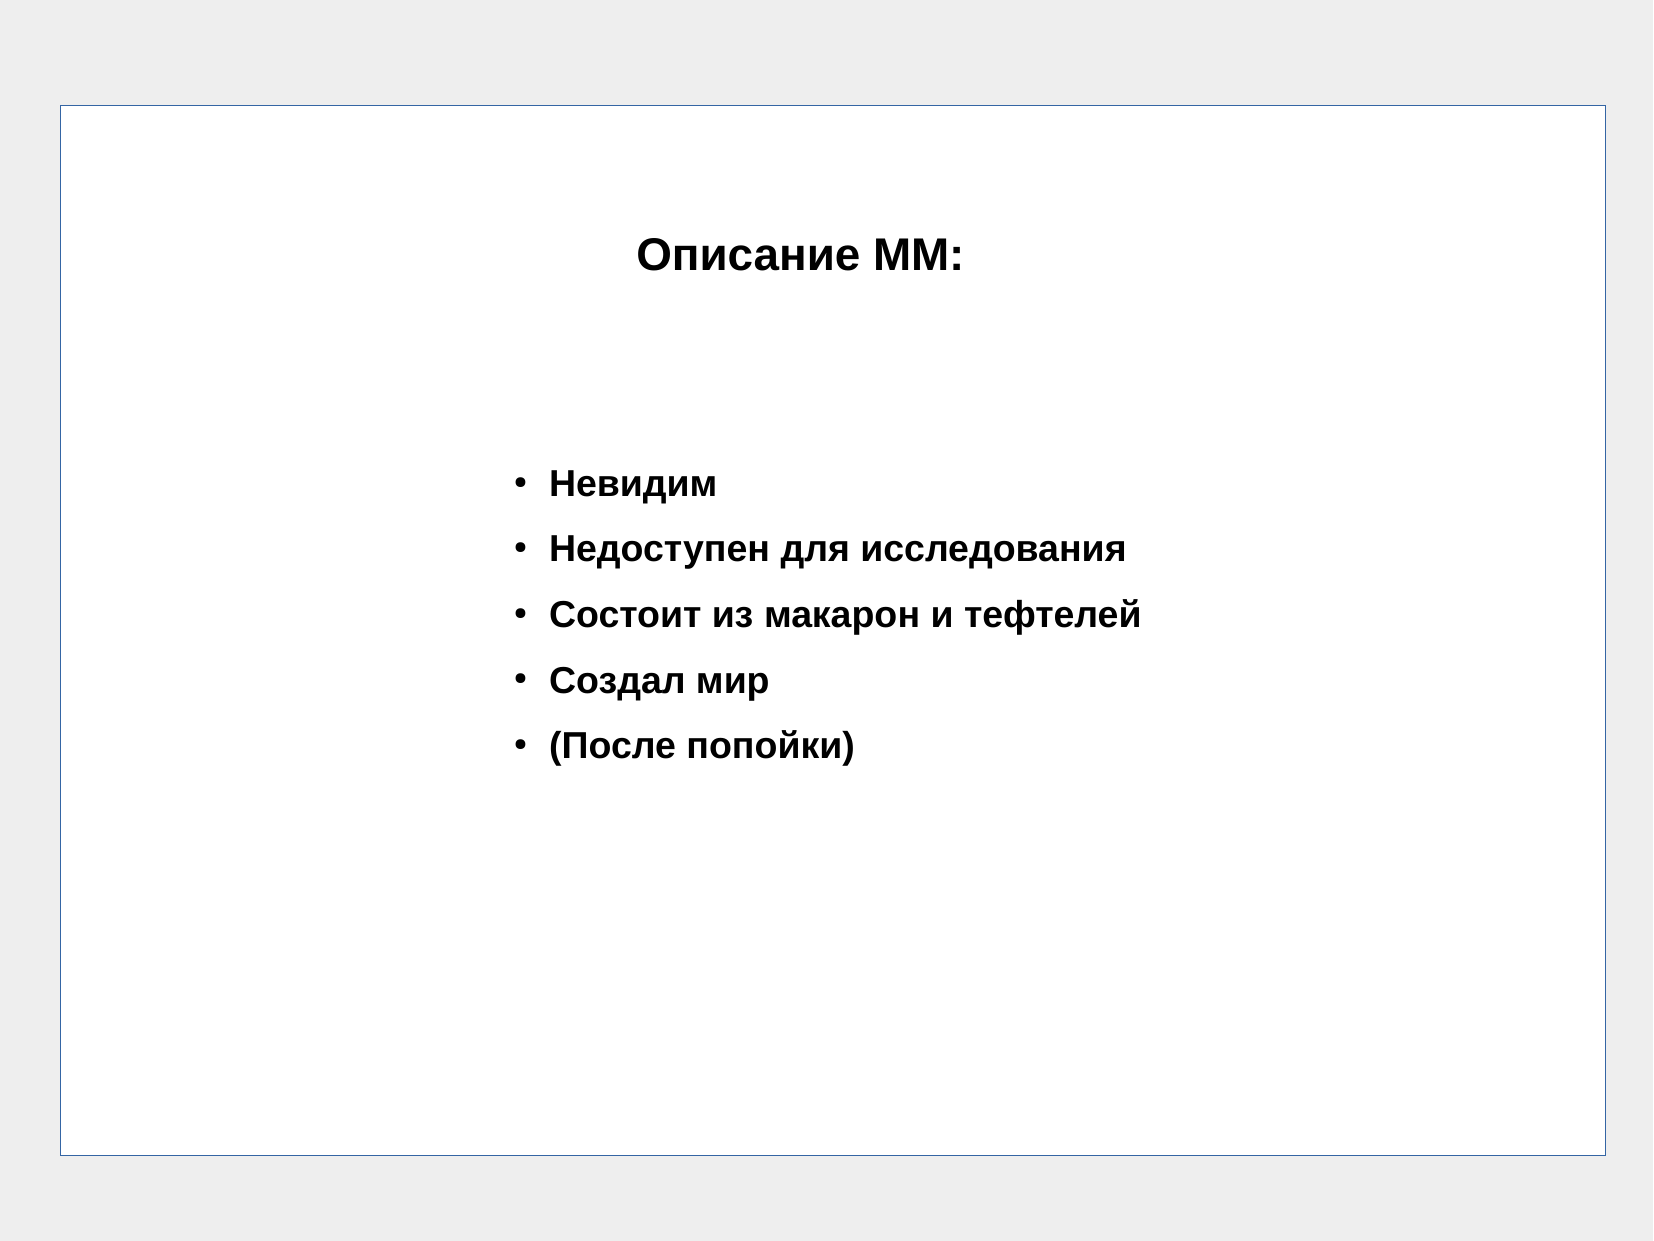

Описание ММ:
Невидим
Недоступен для исследования
Состоит из макарон и тефтелей
Создал мир
(После попойки)